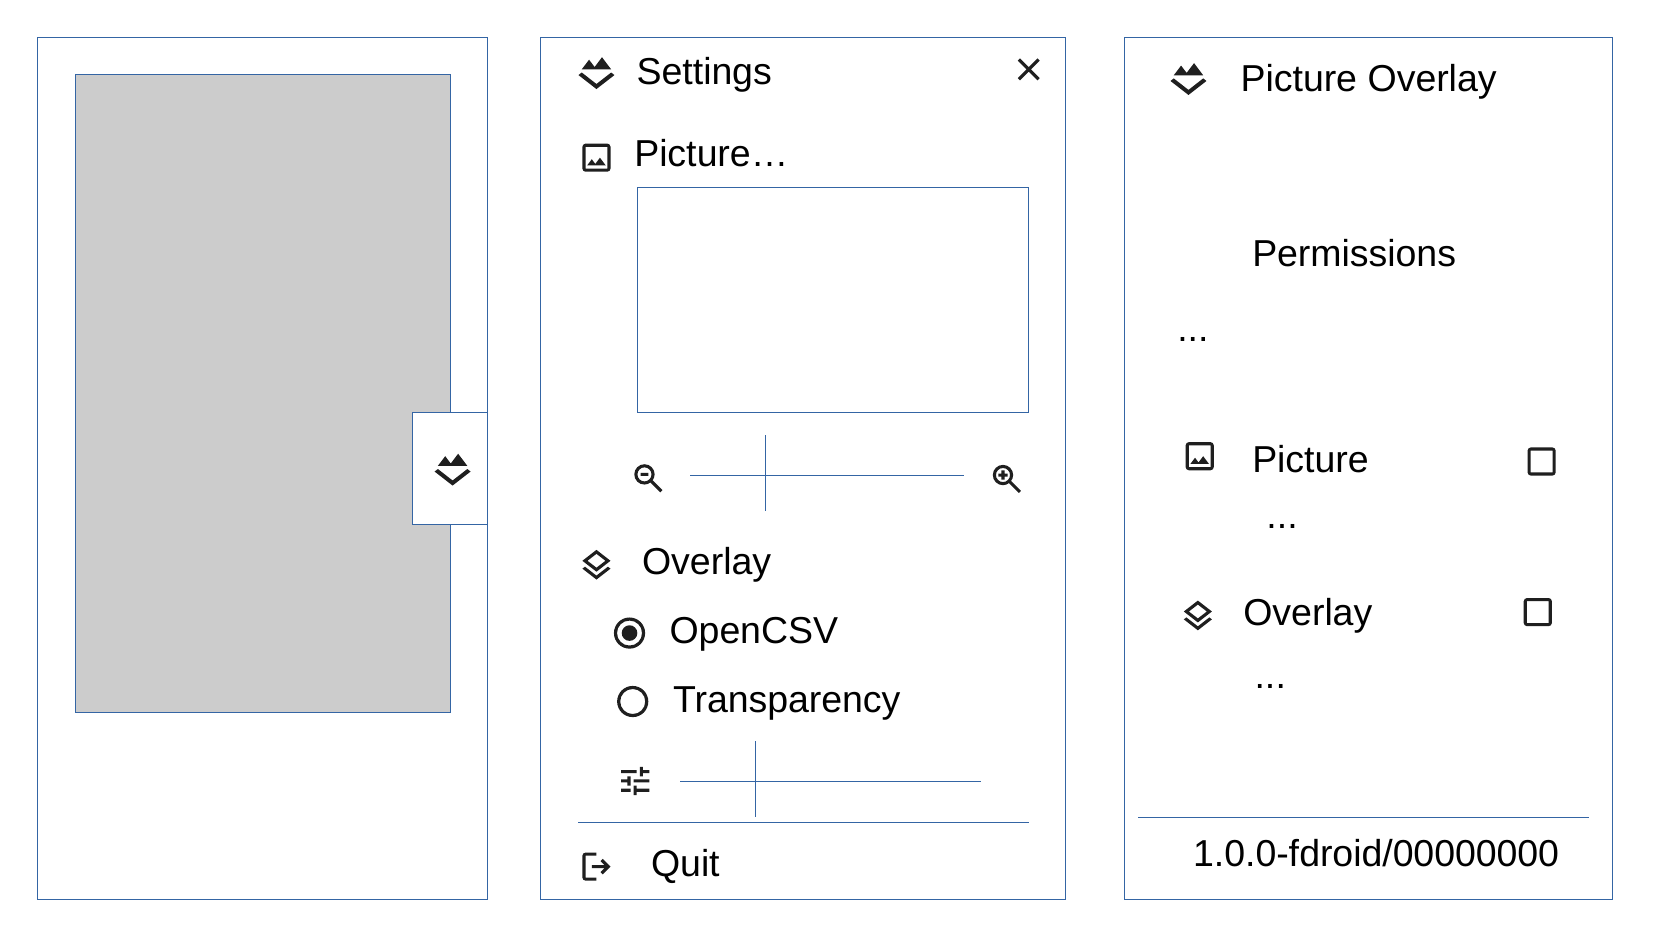

Picture overlay can scale to different sizes
Settings
Picture Overlay
Picture…
Permissions
...
Picture
...
Overlay
Overlay
OpenCSV
...
Transparency
1.0.0-fdroid/00000000
Quit